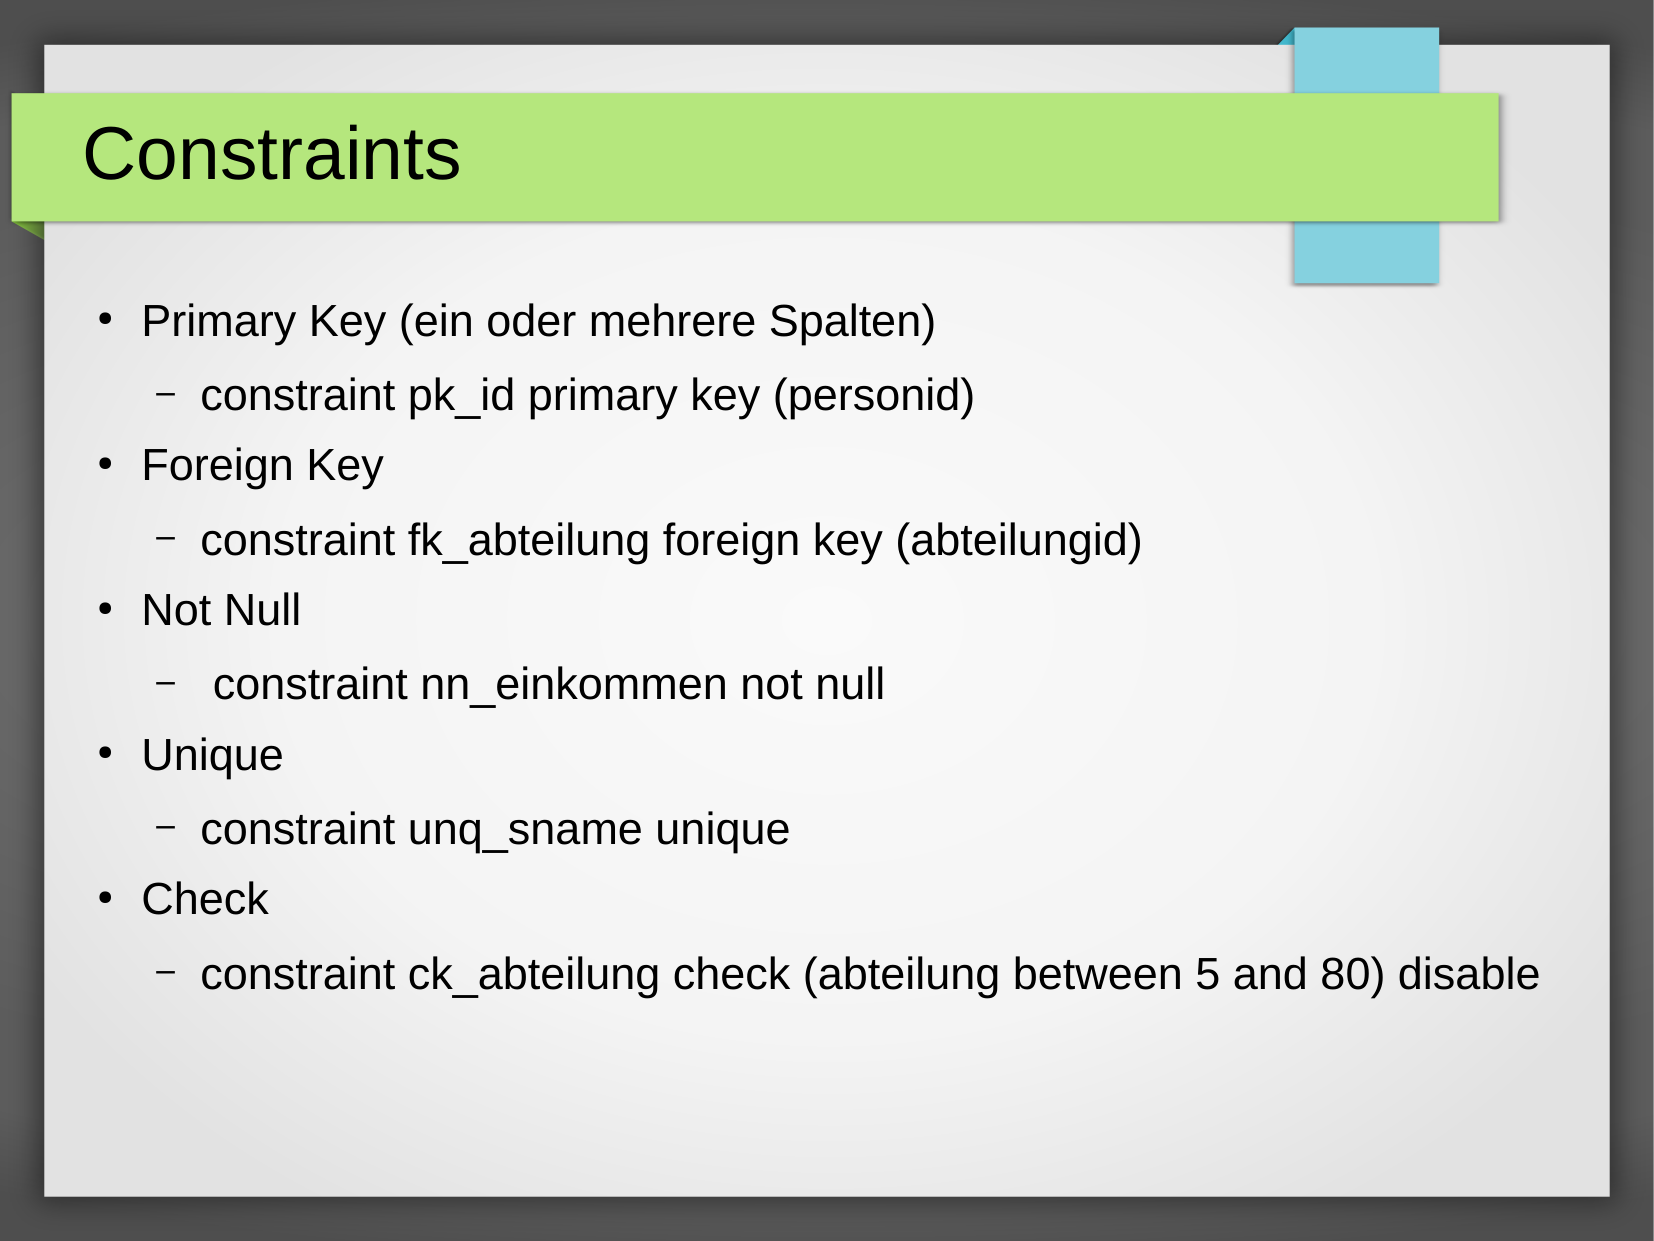

# Constraints
Primary Key (ein oder mehrere Spalten)
constraint pk_id primary key (personid)
Foreign Key
constraint fk_abteilung foreign key (abteilungid)
Not Null
 constraint nn_einkommen not null
Unique
constraint unq_sname unique
Check
constraint ck_abteilung check (abteilung between 5 and 80) disable